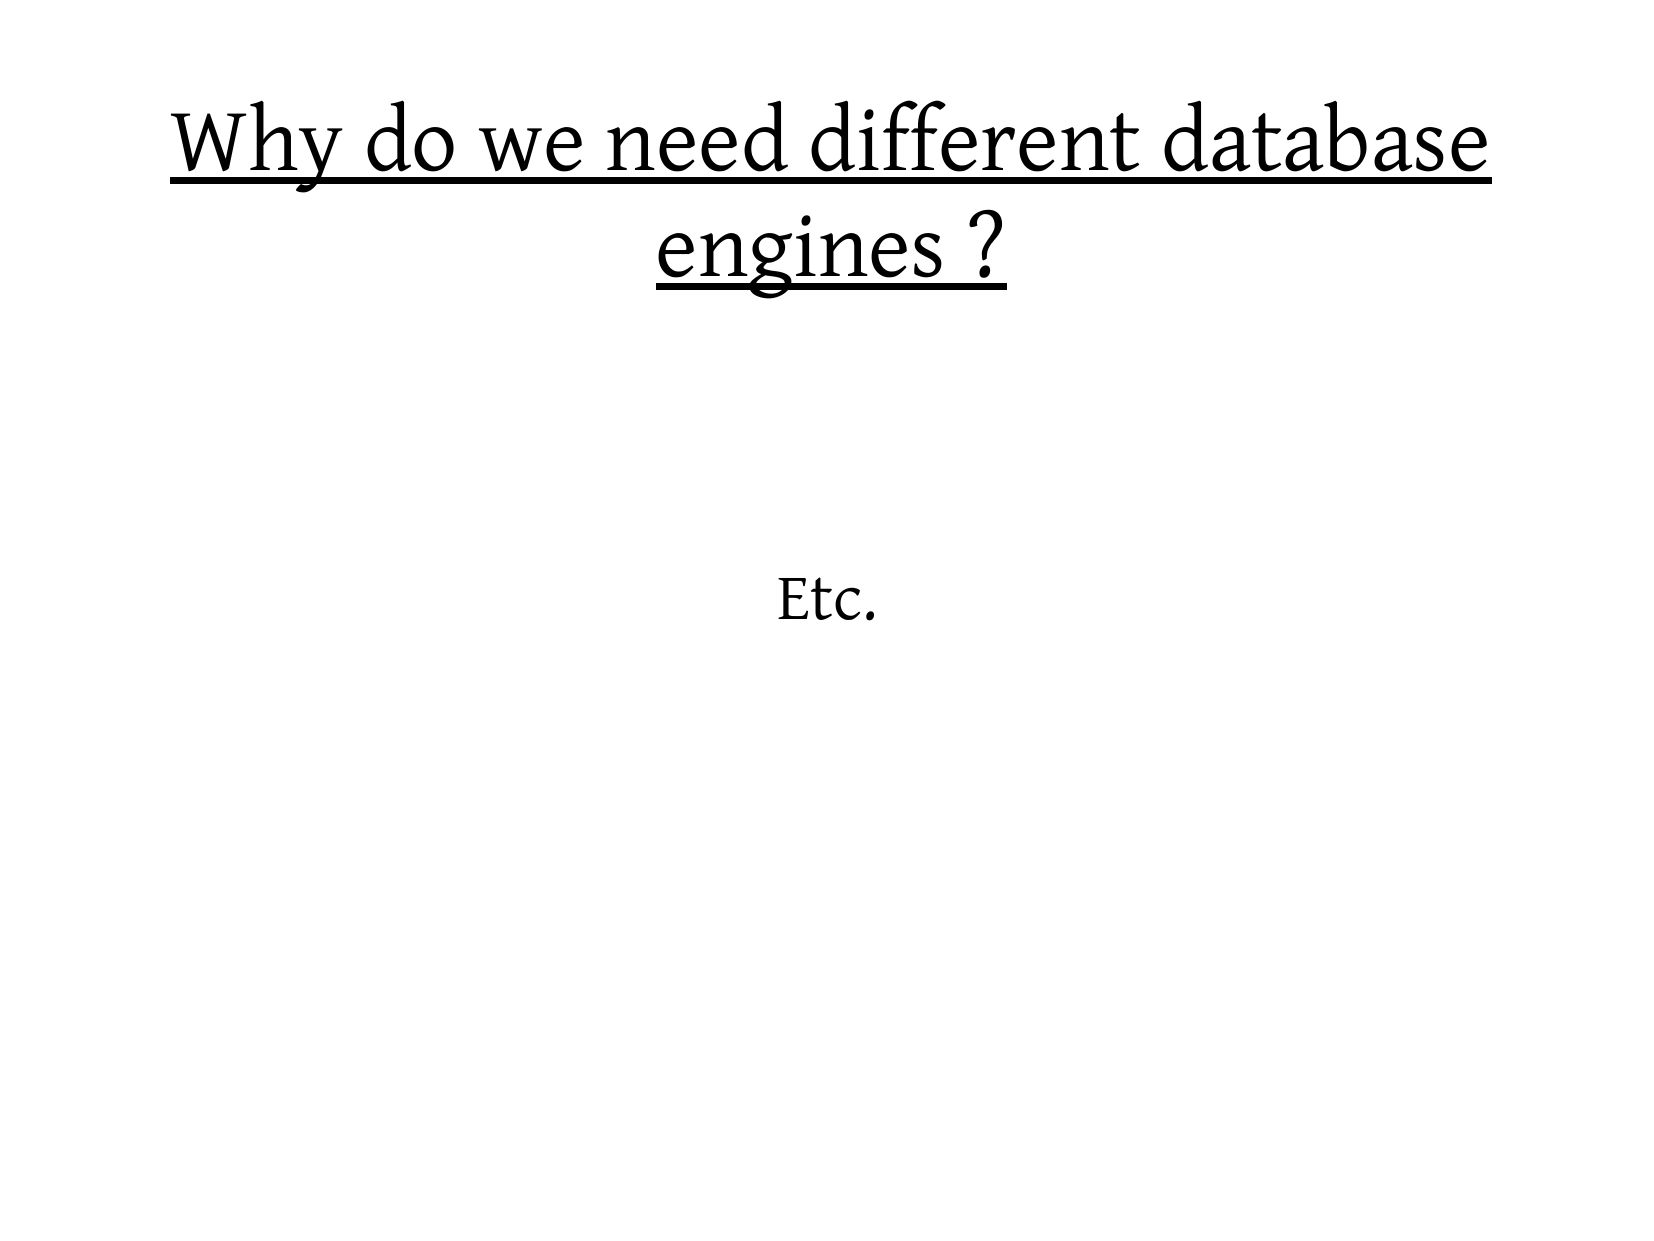

# Why do we need different database engines ?
Etc.